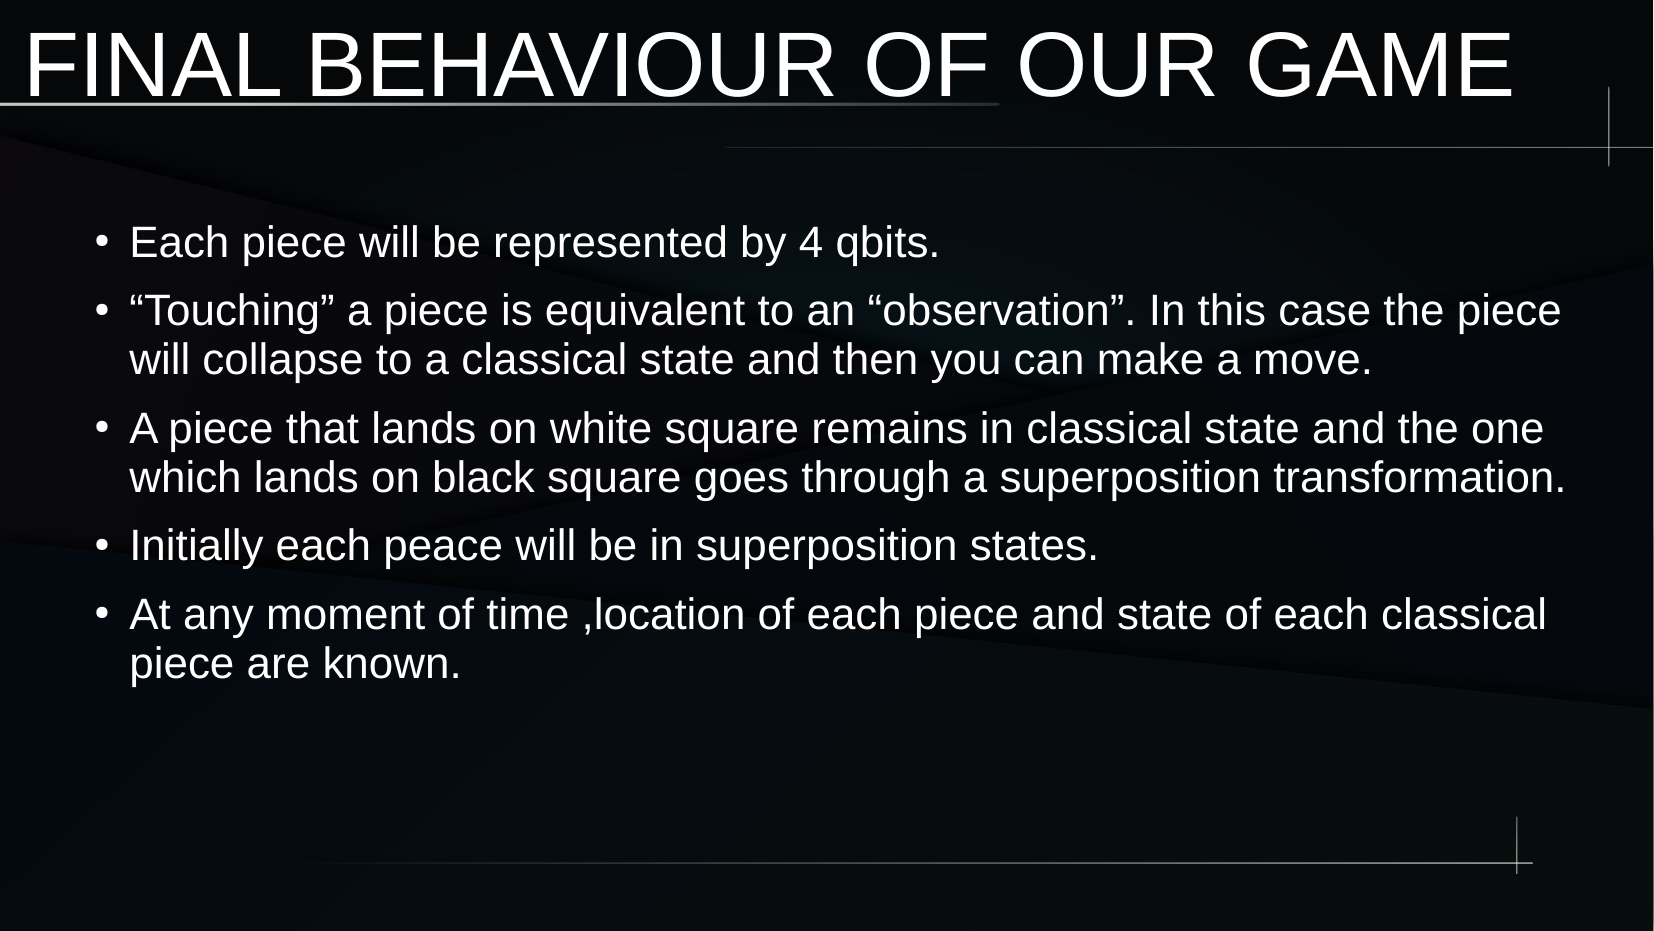

# FINAL BEHAVIOUR OF OUR GAME
Each piece will be represented by 4 qbits.
“Touching” a piece is equivalent to an “observation”. In this case the piece will collapse to a classical state and then you can make a move.
A piece that lands on white square remains in classical state and the one which lands on black square goes through a superposition transformation.
Initially each peace will be in superposition states.
At any moment of time ,location of each piece and state of each classical piece are known.